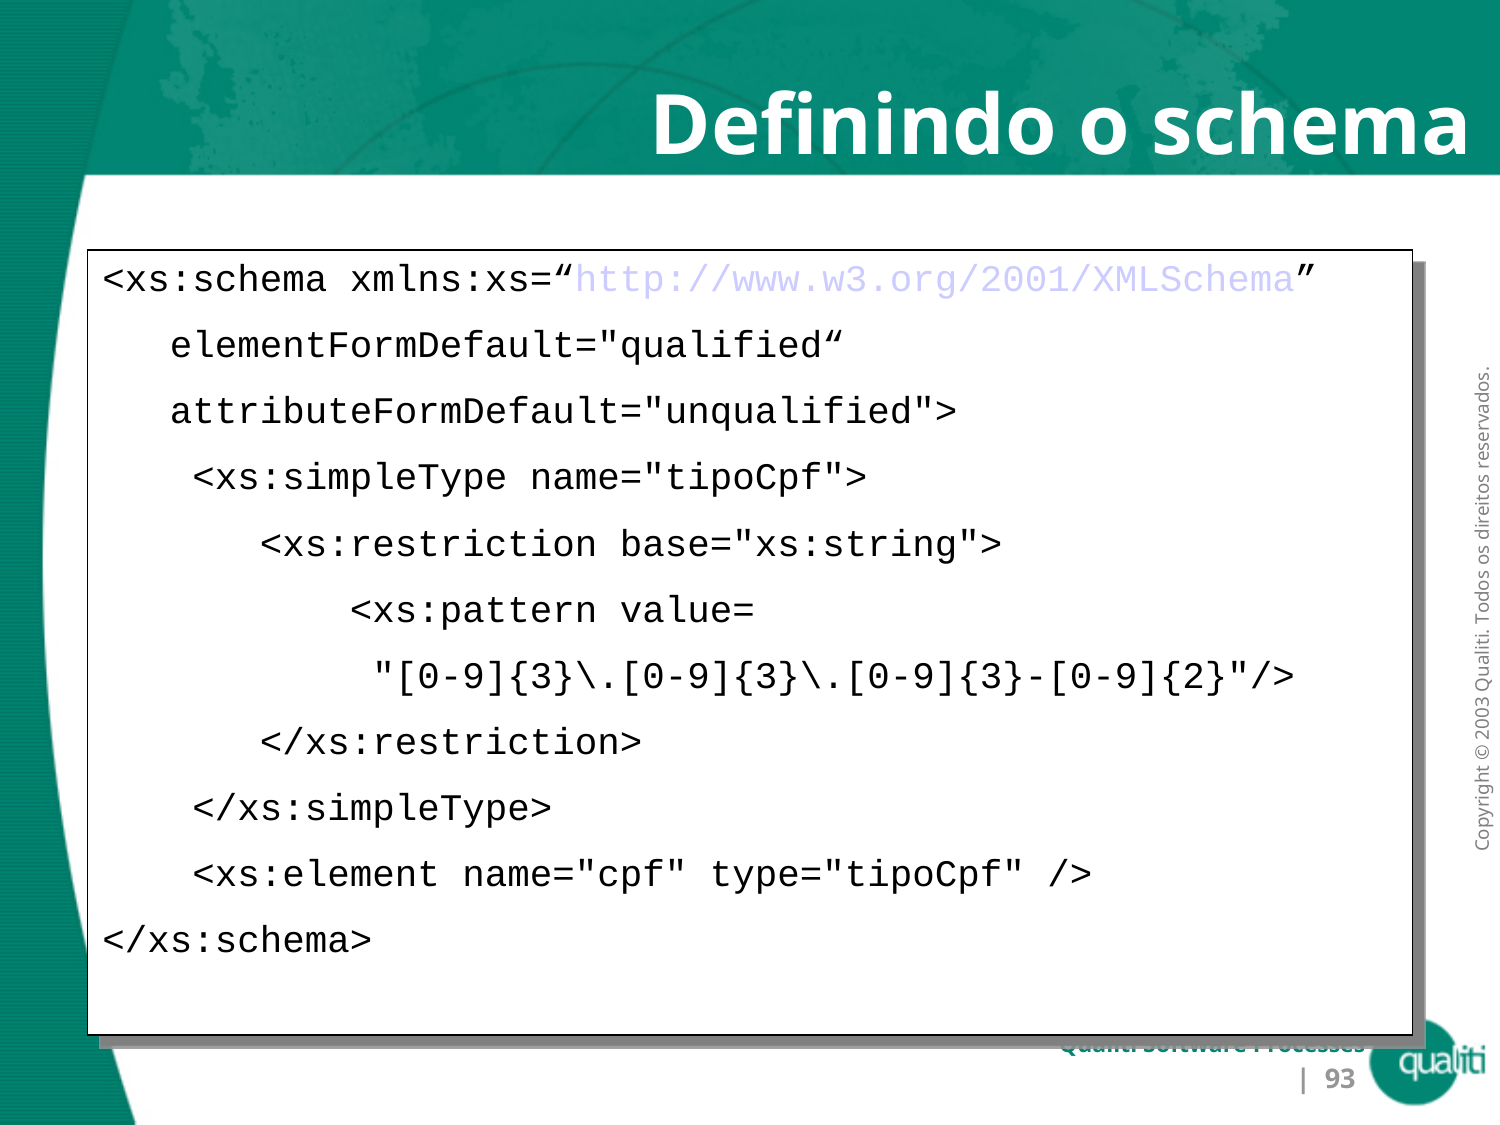

# Definindo o schema
<xs:schema xmlns:xs=“http://www.w3.org/2001/XMLSchema”
 elementFormDefault="qualified“
 attributeFormDefault="unqualified">
 <xs:simpleType name="tipoCpf">
 <xs:restriction base="xs:string">
 <xs:pattern value=
 "[0-9]{3}\.[0-9]{3}\.[0-9]{3}-[0-9]{2}"/>
 </xs:restriction>
 </xs:simpleType>
 <xs:element name="cpf" type="tipoCpf" />
</xs:schema>